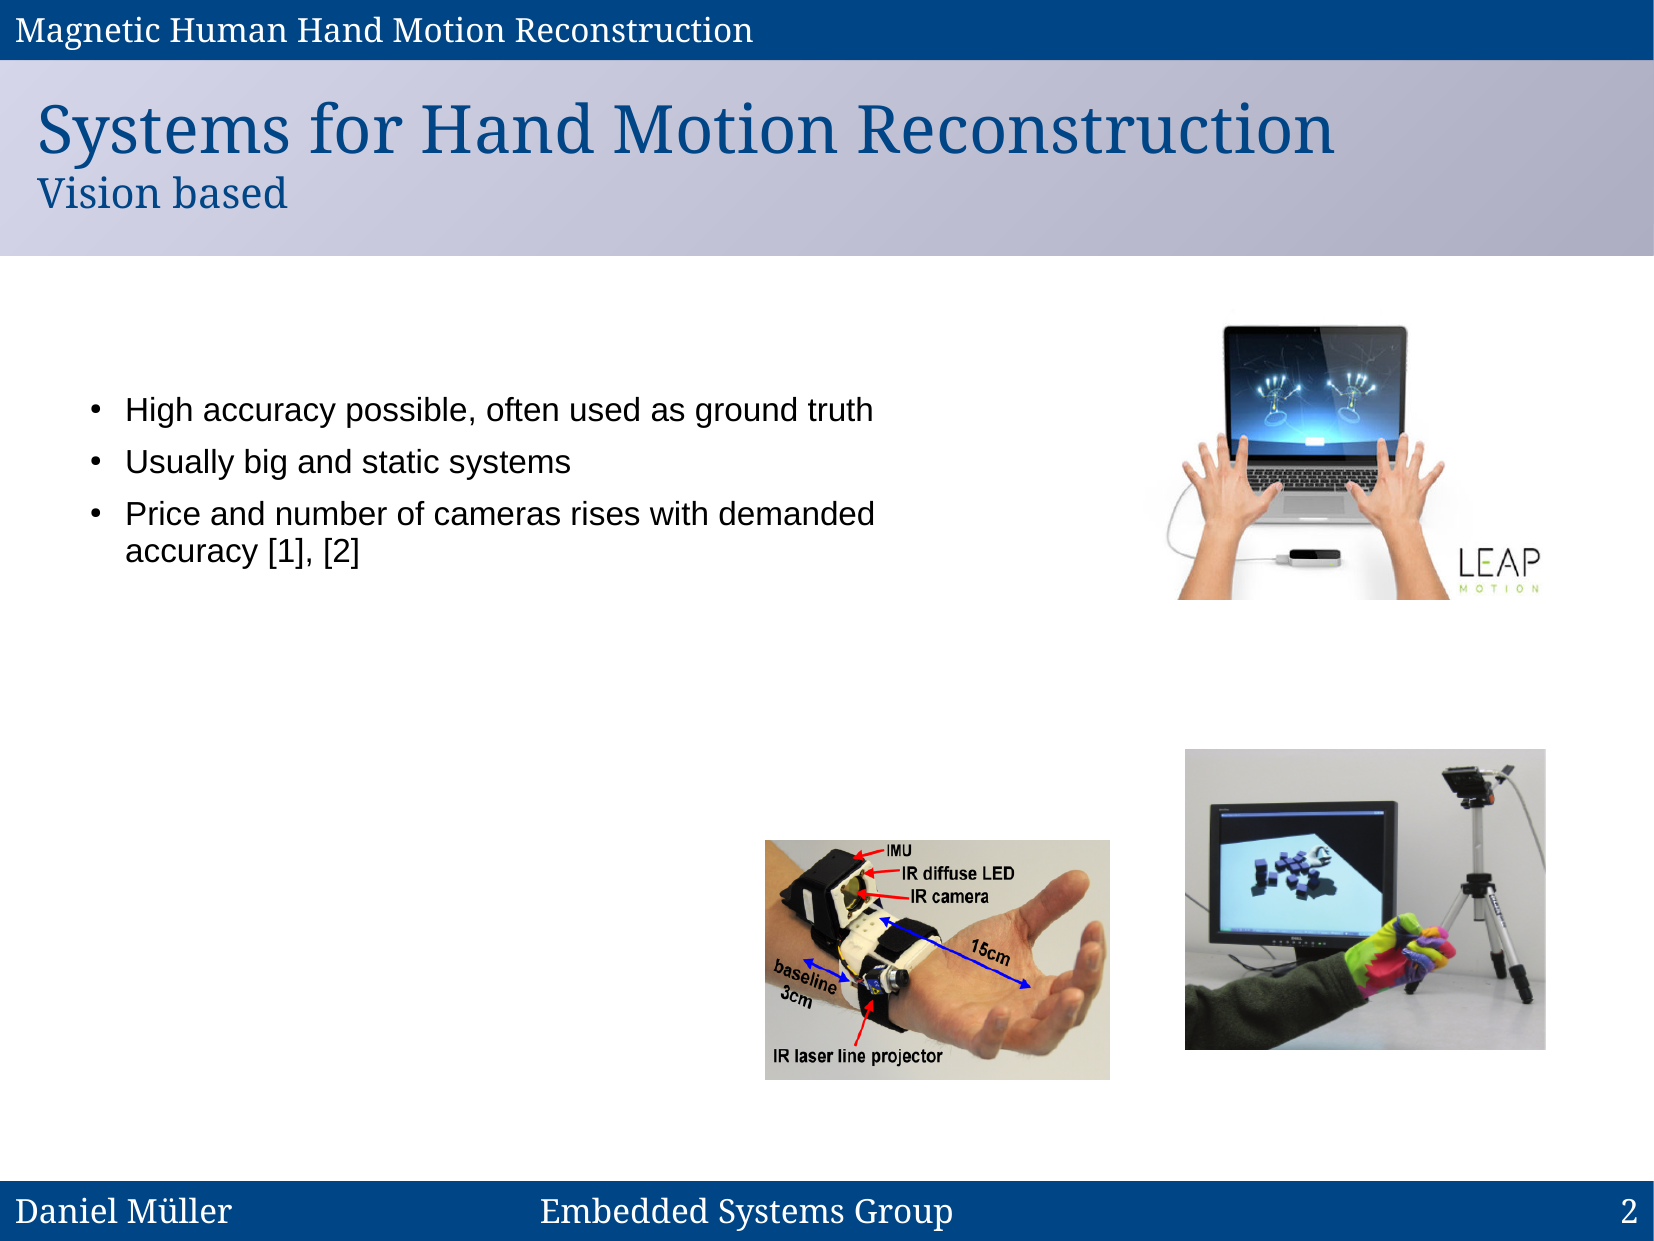

# Systems for Hand Motion Reconstruction Vision based
High accuracy possible, often used as ground truth
Usually big and static systems
Price and number of cameras rises with demanded accuracy [1], [2]